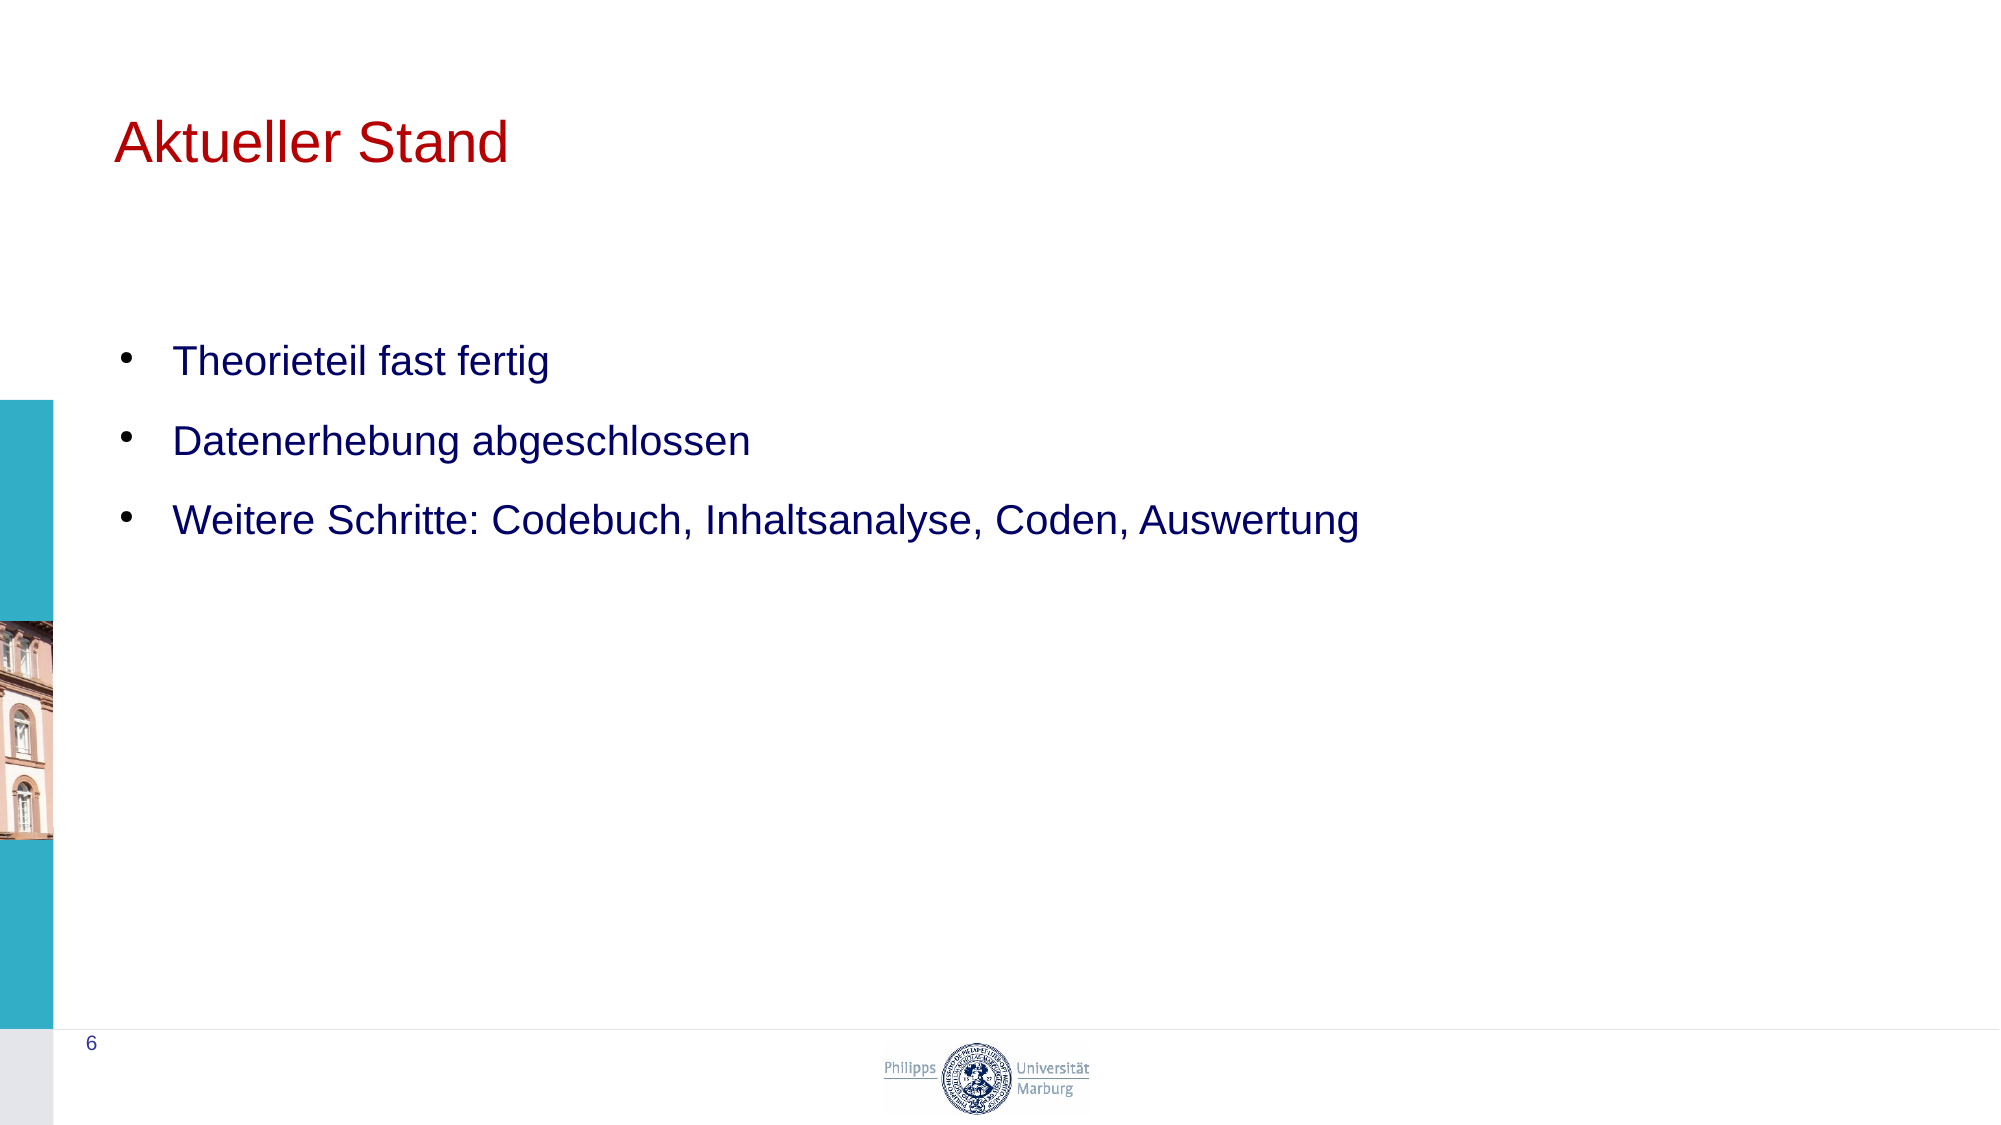

# Aktueller Stand
Theorieteil fast fertig
Datenerhebung abgeschlossen
Weitere Schritte: Codebuch, Inhaltsanalyse, Coden, Auswertung